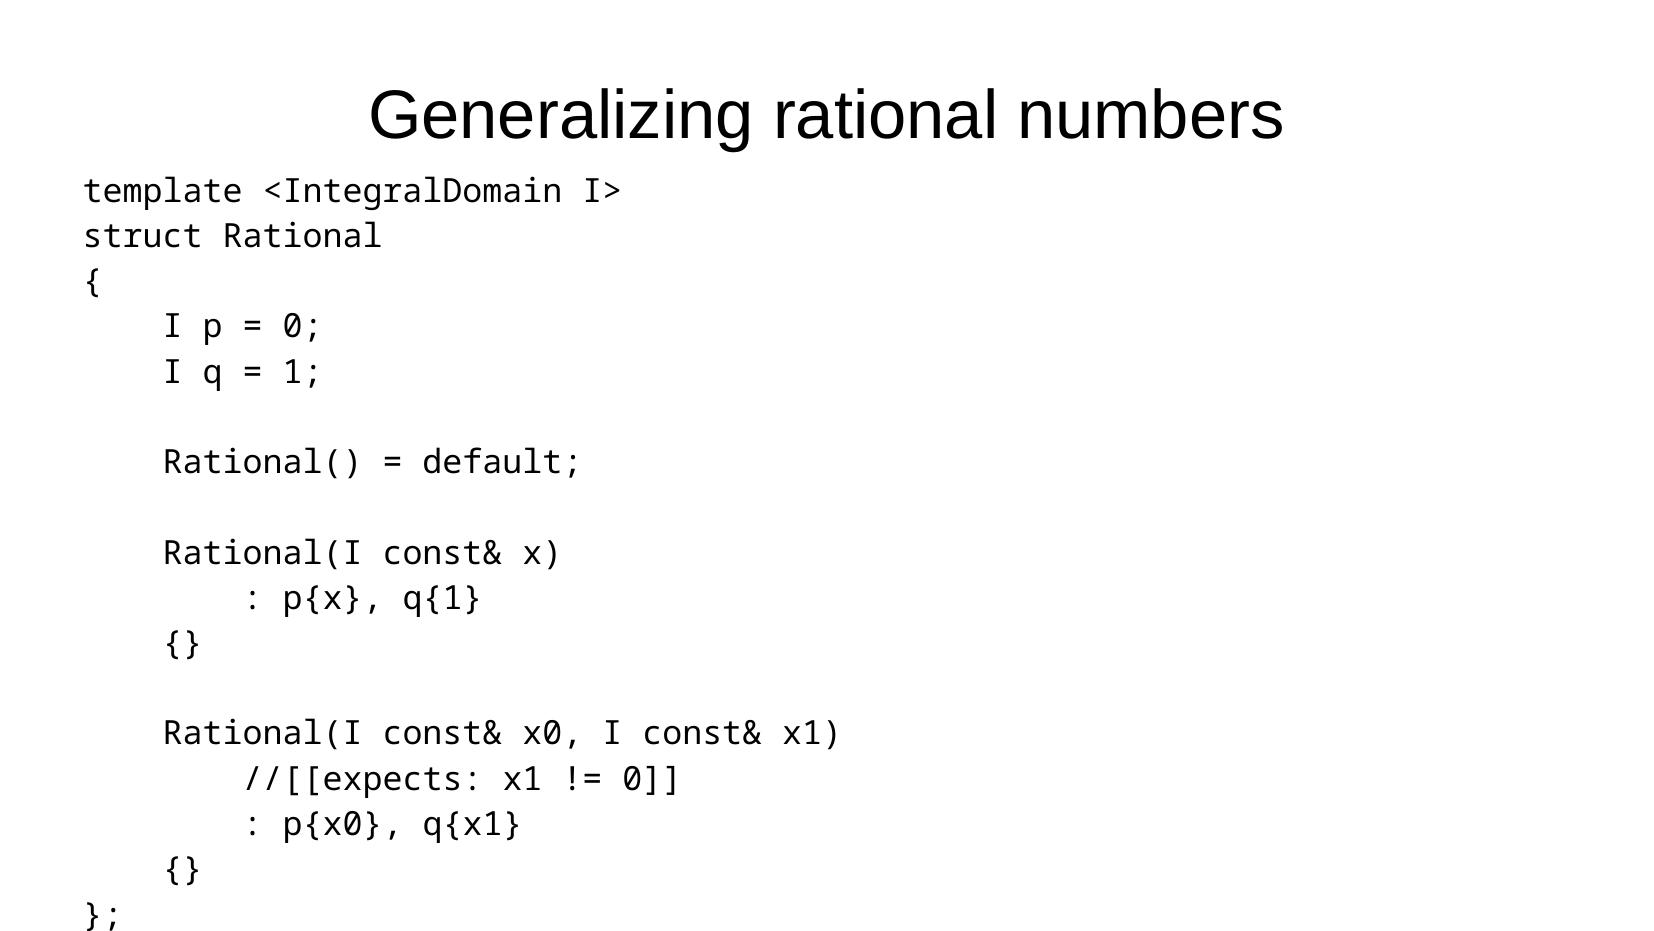

# template <IntegralDomain I>
struct Rational
{
 I p = 0;
 I q = 1;
 Rational() = default;
 Rational(I const& x)
 : p{x}, q{1}
 {}
 Rational(I const& x0, I const& x1)
 //[[expects: x1 != 0]]
 : p{x0}, q{x1}
 {}
};
Generalizing rational numbers